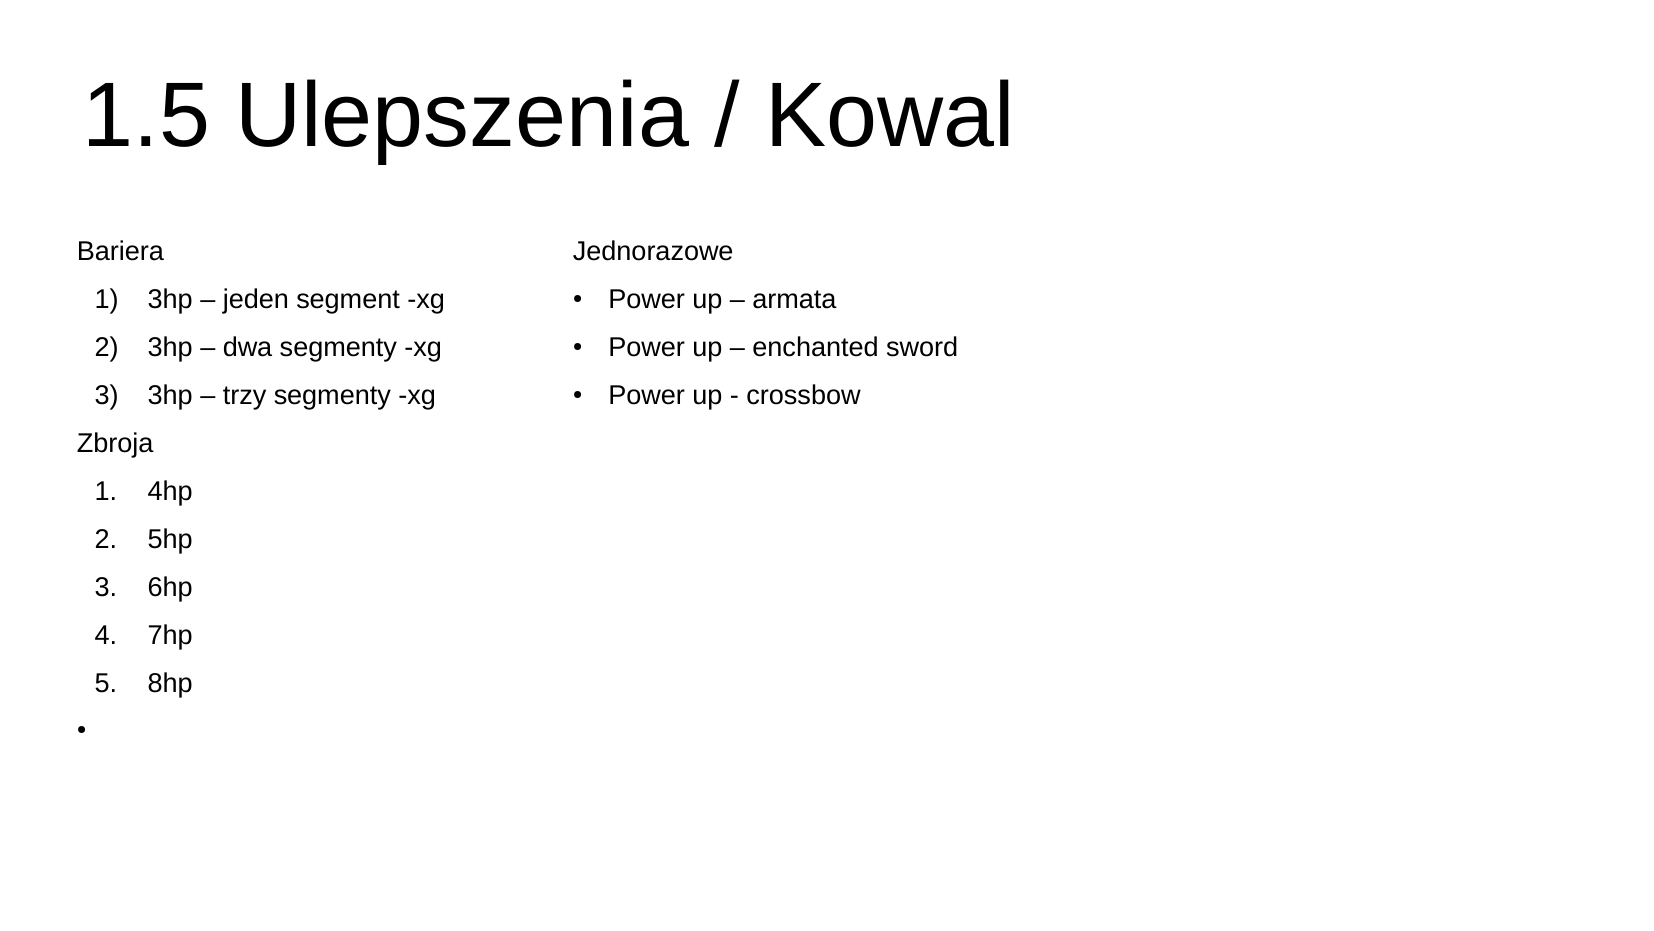

# 1.5 Ulepszenia / Kowal
Bariera
3hp – jeden segment -xg
3hp – dwa segmenty -xg
3hp – trzy segmenty -xg
Zbroja
4hp
5hp
6hp
7hp
8hp
Jednorazowe
Power up – armata
Power up – enchanted sword
Power up - crossbow